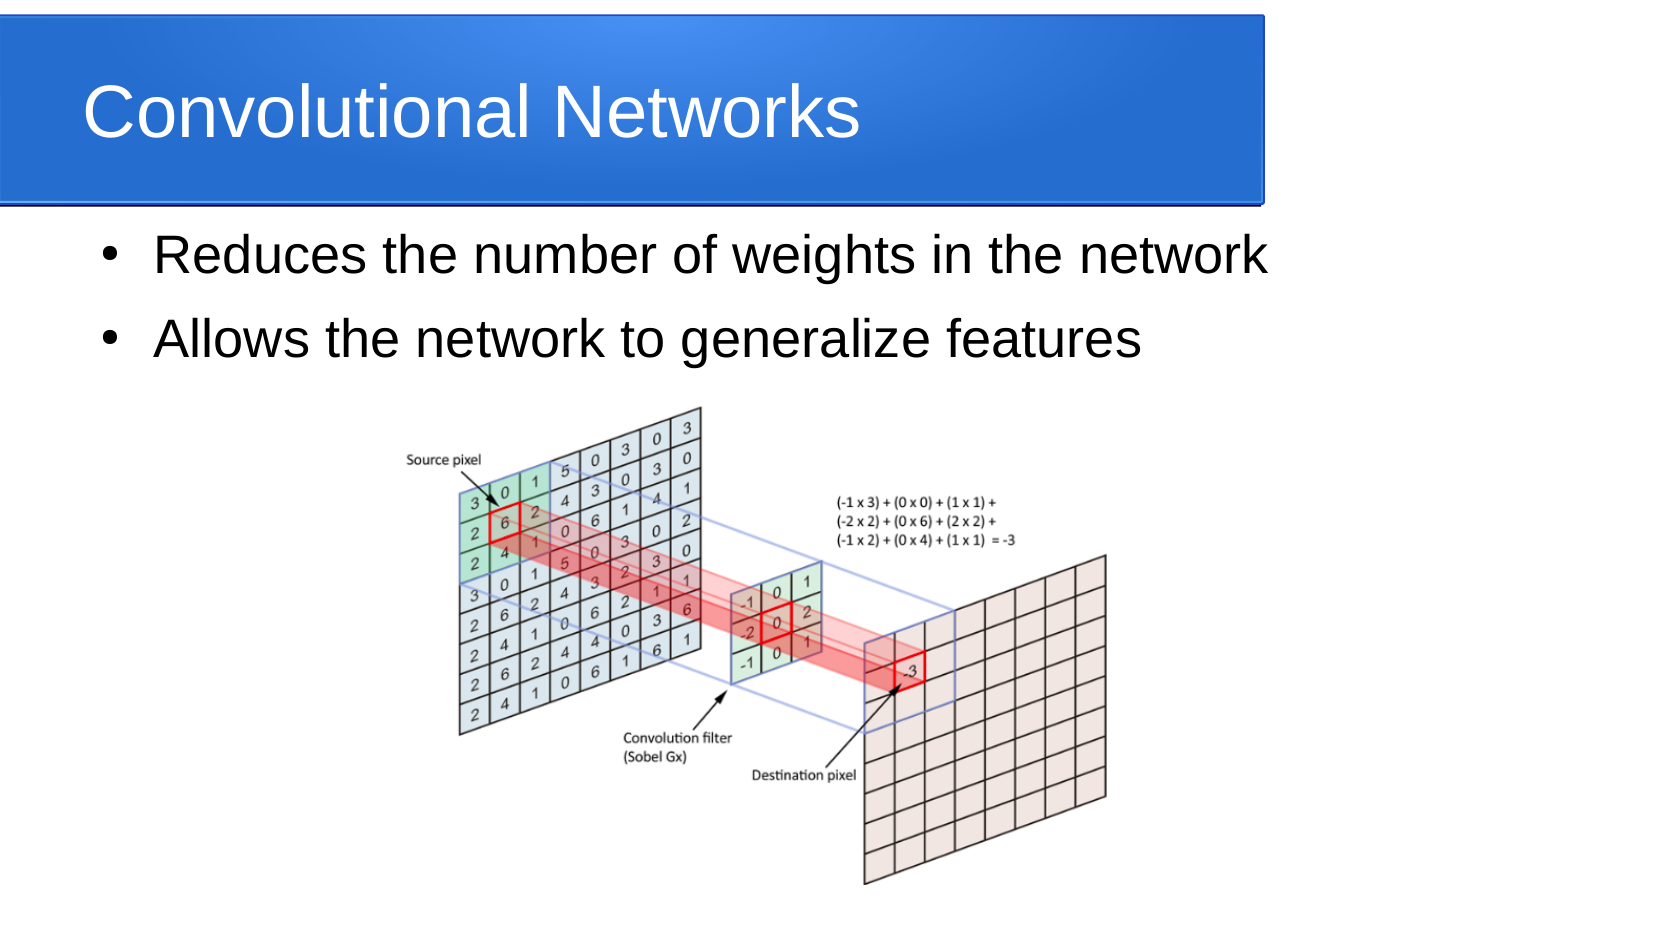

# Convolutional Networks
Reduces the number of weights in the network
Allows the network to generalize features